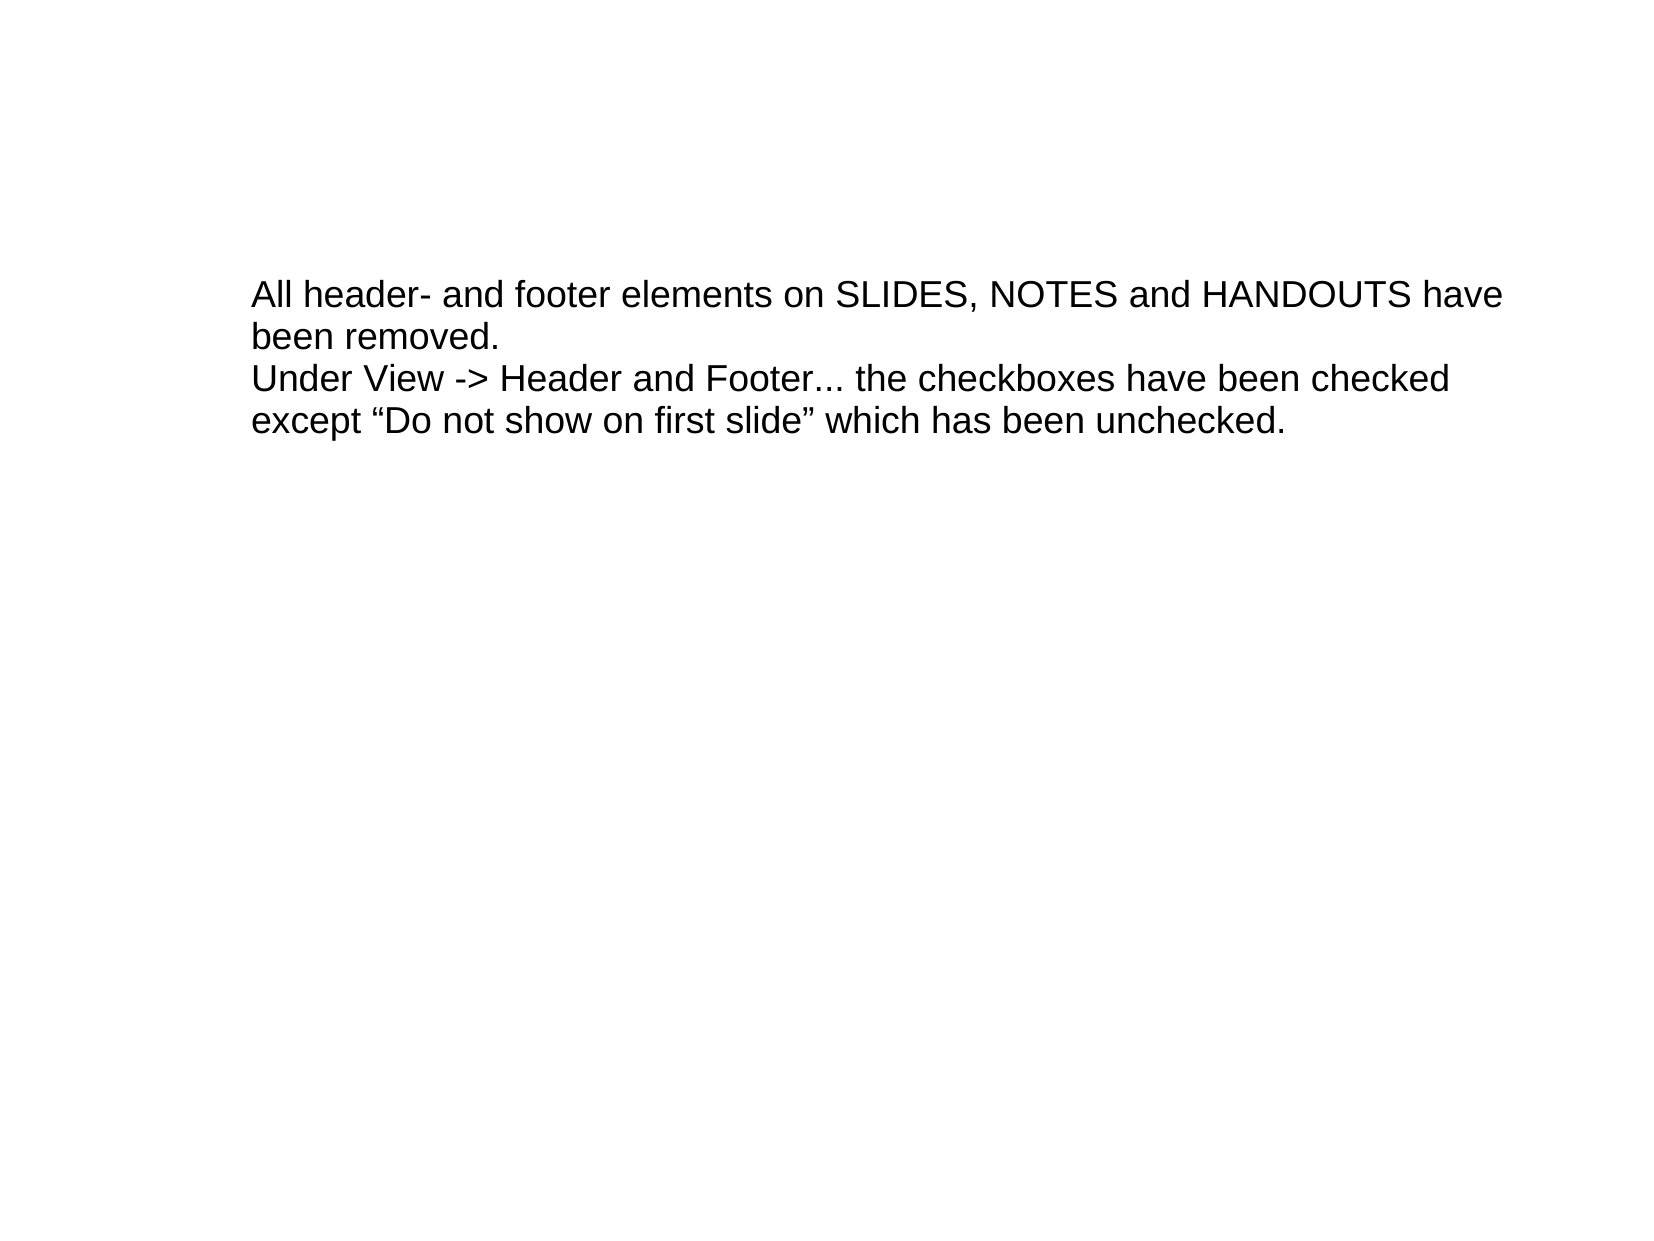

All header- and footer elements on SLIDES, NOTES and HANDOUTS have been removed.
Under View -> Header and Footer... the checkboxes have been checked except “Do not show on first slide” which has been unchecked.